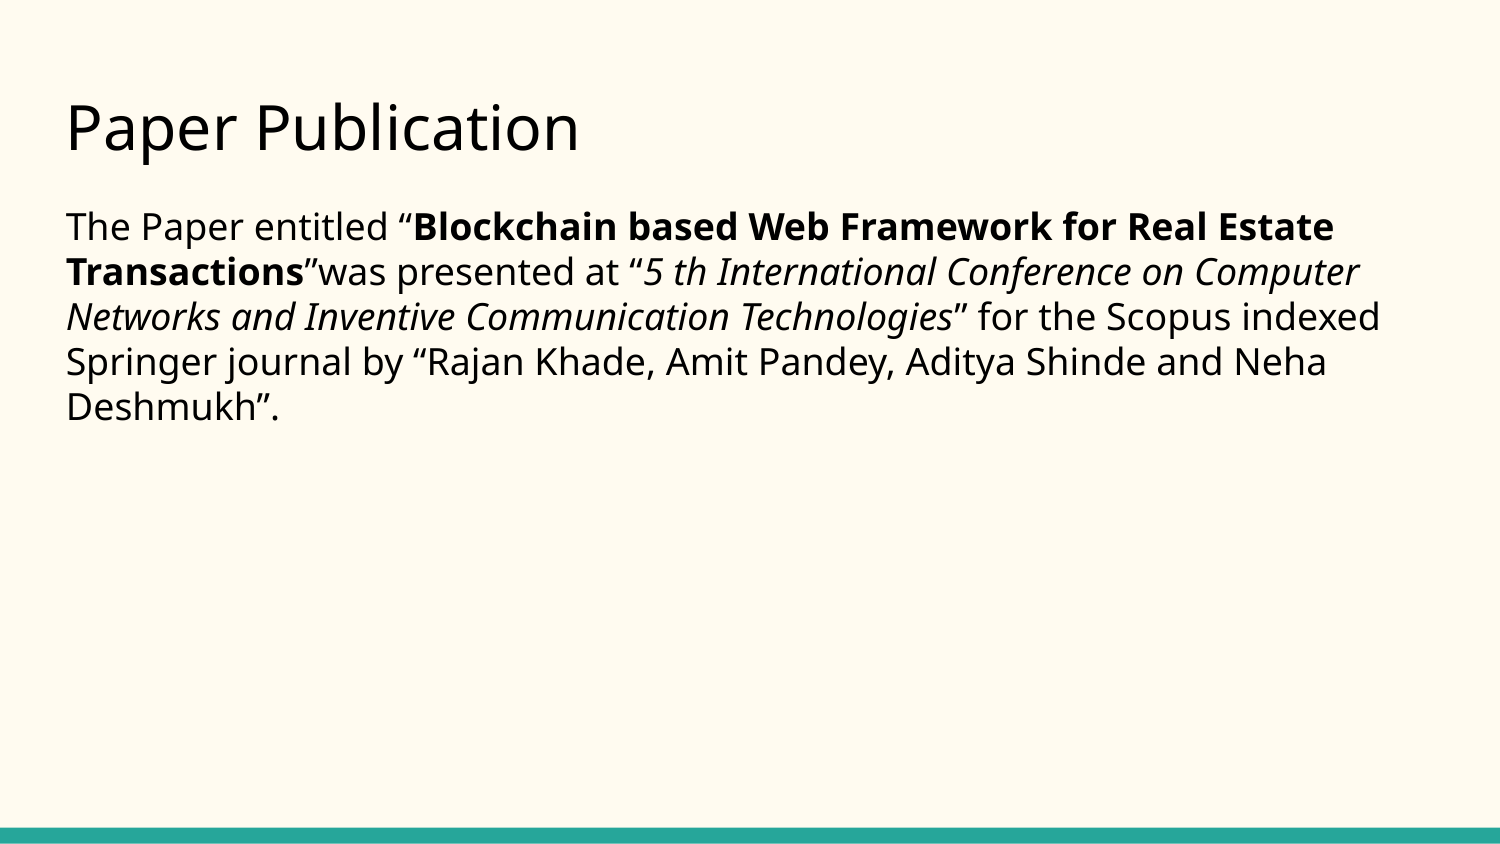

Paper Publication
The Paper entitled “Blockchain based Web Framework for Real Estate Transactions”was presented at “5 th International Conference on Computer Networks and Inventive Communication Technologies” for the Scopus indexed Springer journal by “Rajan Khade, Amit Pandey, Aditya Shinde and Neha Deshmukh”.